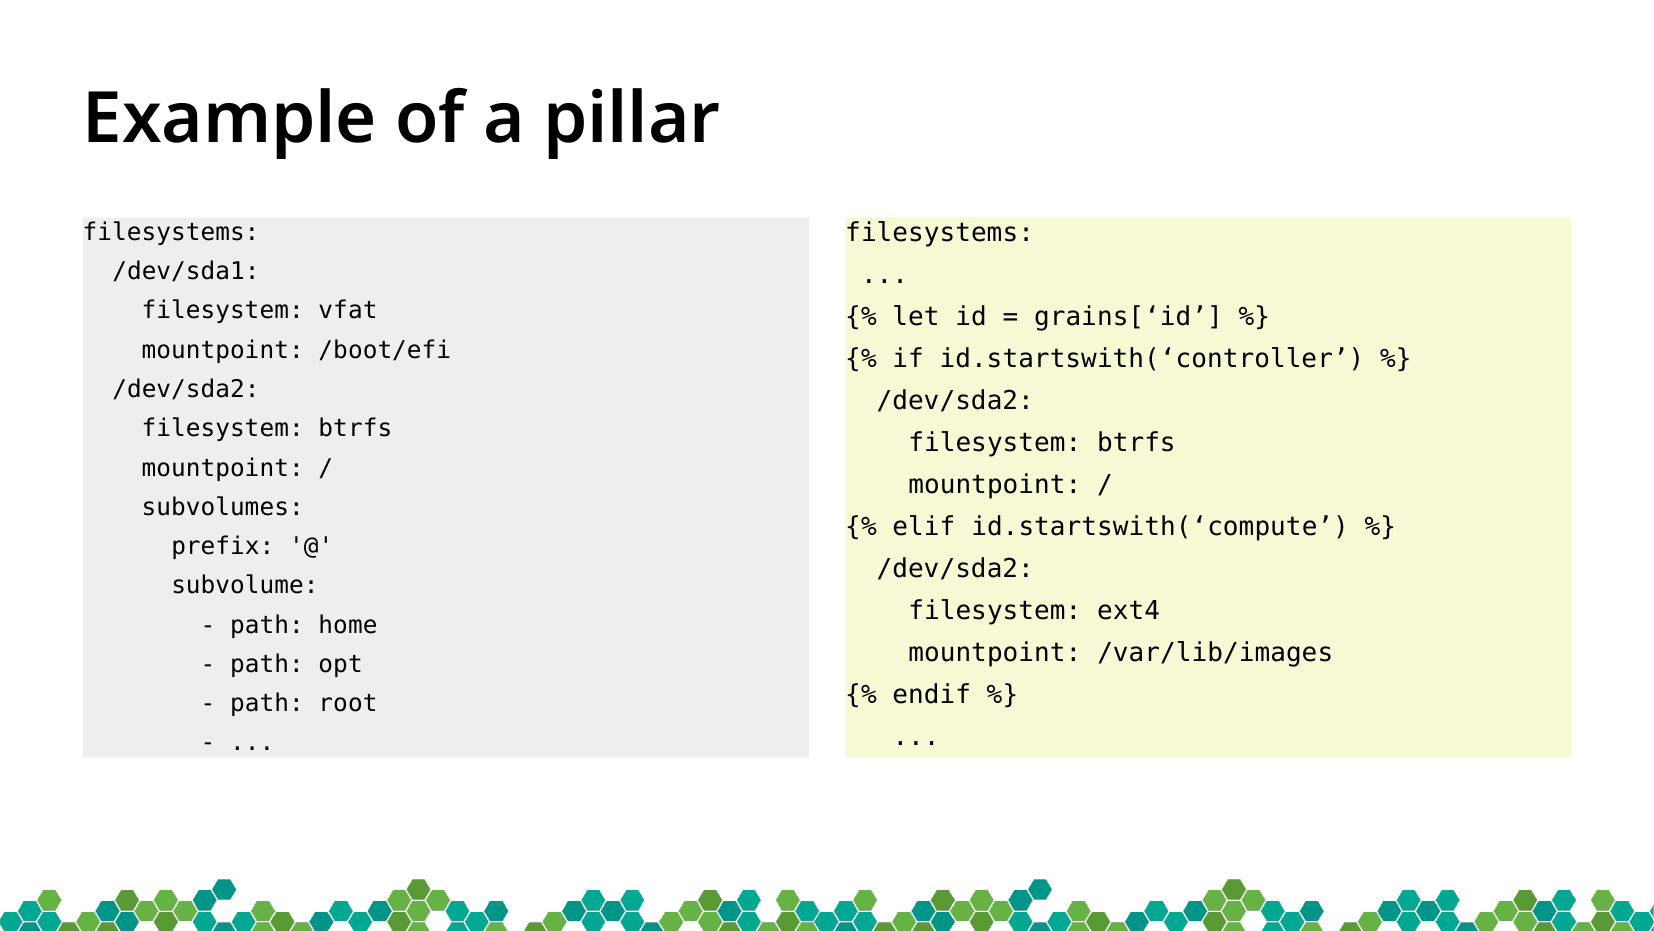

# Example of a pillar
filesystems:
 /dev/sda1:
 filesystem: vfat
 mountpoint: /boot/efi
 /dev/sda2:
 filesystem: btrfs
 mountpoint: /
 subvolumes:
 prefix: '@'
 subvolume:
 - path: home
 - path: opt
 - path: root
 - ...
filesystems:
 ...
{% let id = grains[‘id’] %}
{% if id.startswith(‘controller’) %}
 /dev/sda2:
 filesystem: btrfs
 mountpoint: /
{% elif id.startswith(‘compute’) %}
 /dev/sda2:
 filesystem: ext4
 mountpoint: /var/lib/images
{% endif %}
 ...